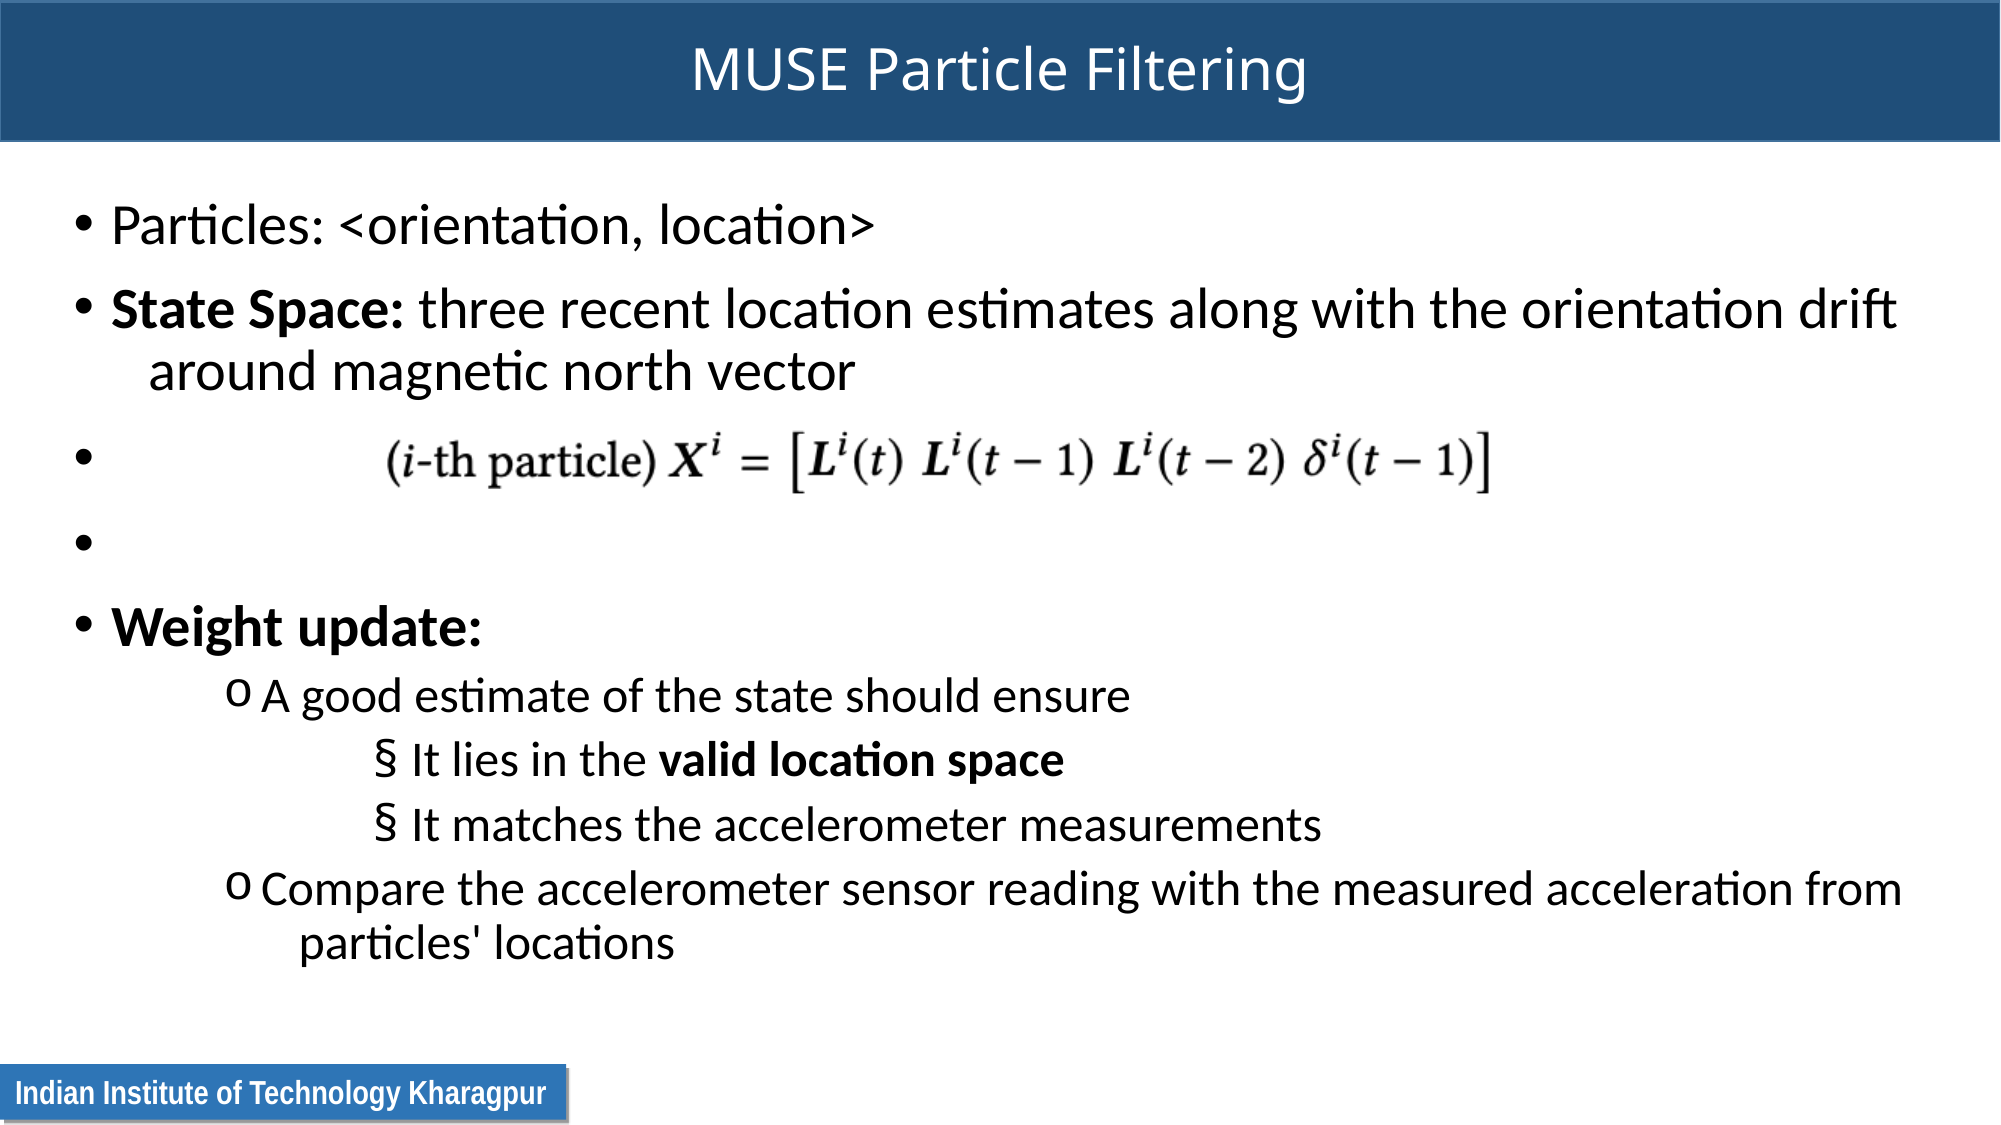

MUSE Particle Filtering
# Particles: <orientation, location>
State Space: three recent location estimates along with the orientation drift around magnetic north vector
Weight update:
A good estimate of the state should ensure
It lies in the valid location space
It matches the accelerometer measurements
Compare the accelerometer sensor reading with the measured acceleration from particles' locations